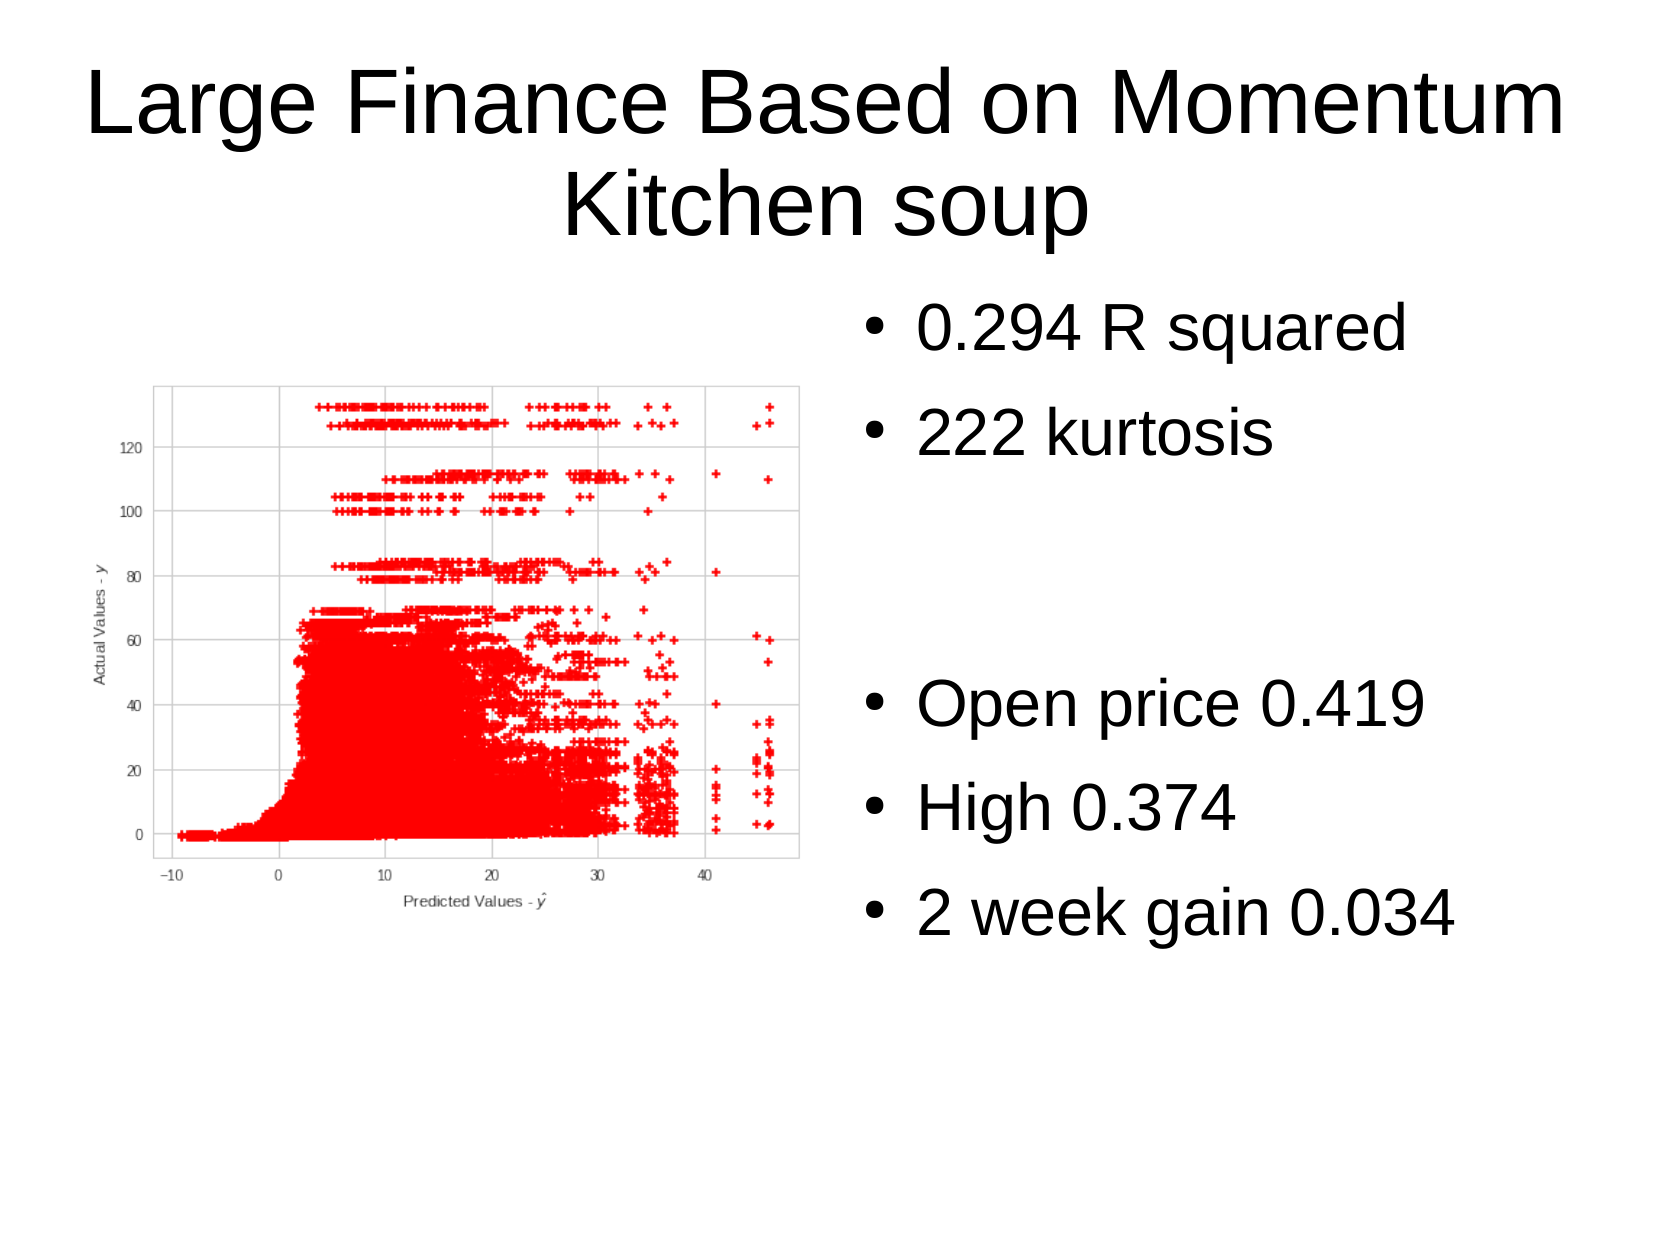

# Large Finance Based on Momentum Kitchen soup
0.294 R squared
222 kurtosis
Open price 0.419
High 0.374
2 week gain 0.034